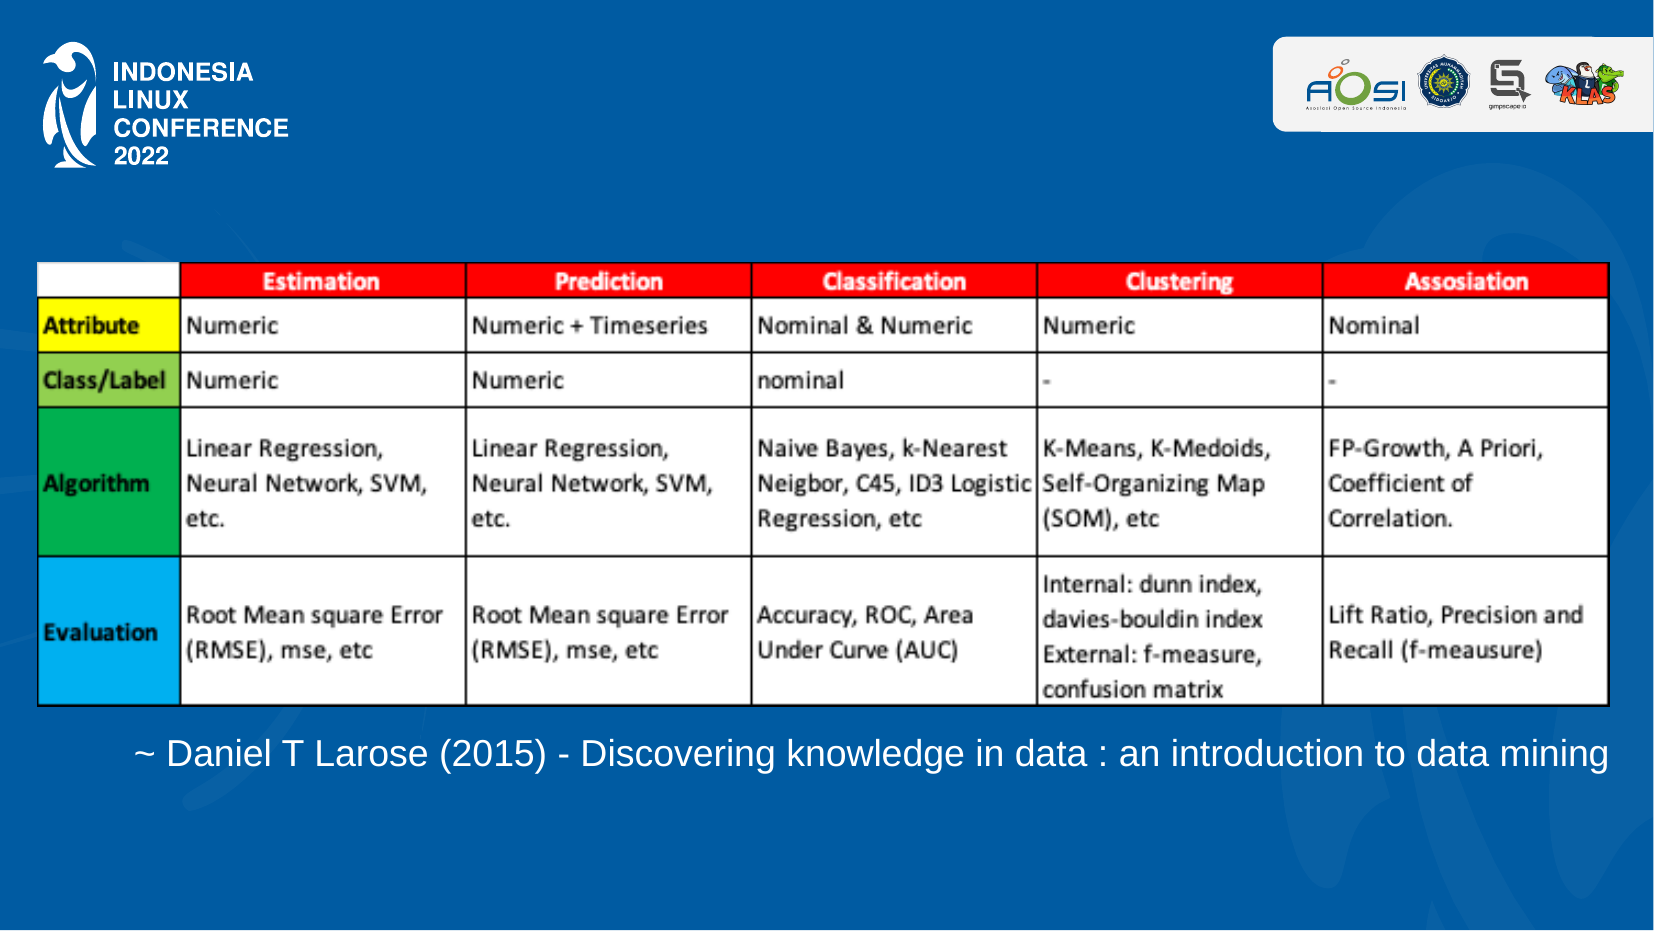

~ Daniel T Larose (2015) - Discovering knowledge in data : an introduction to data mining